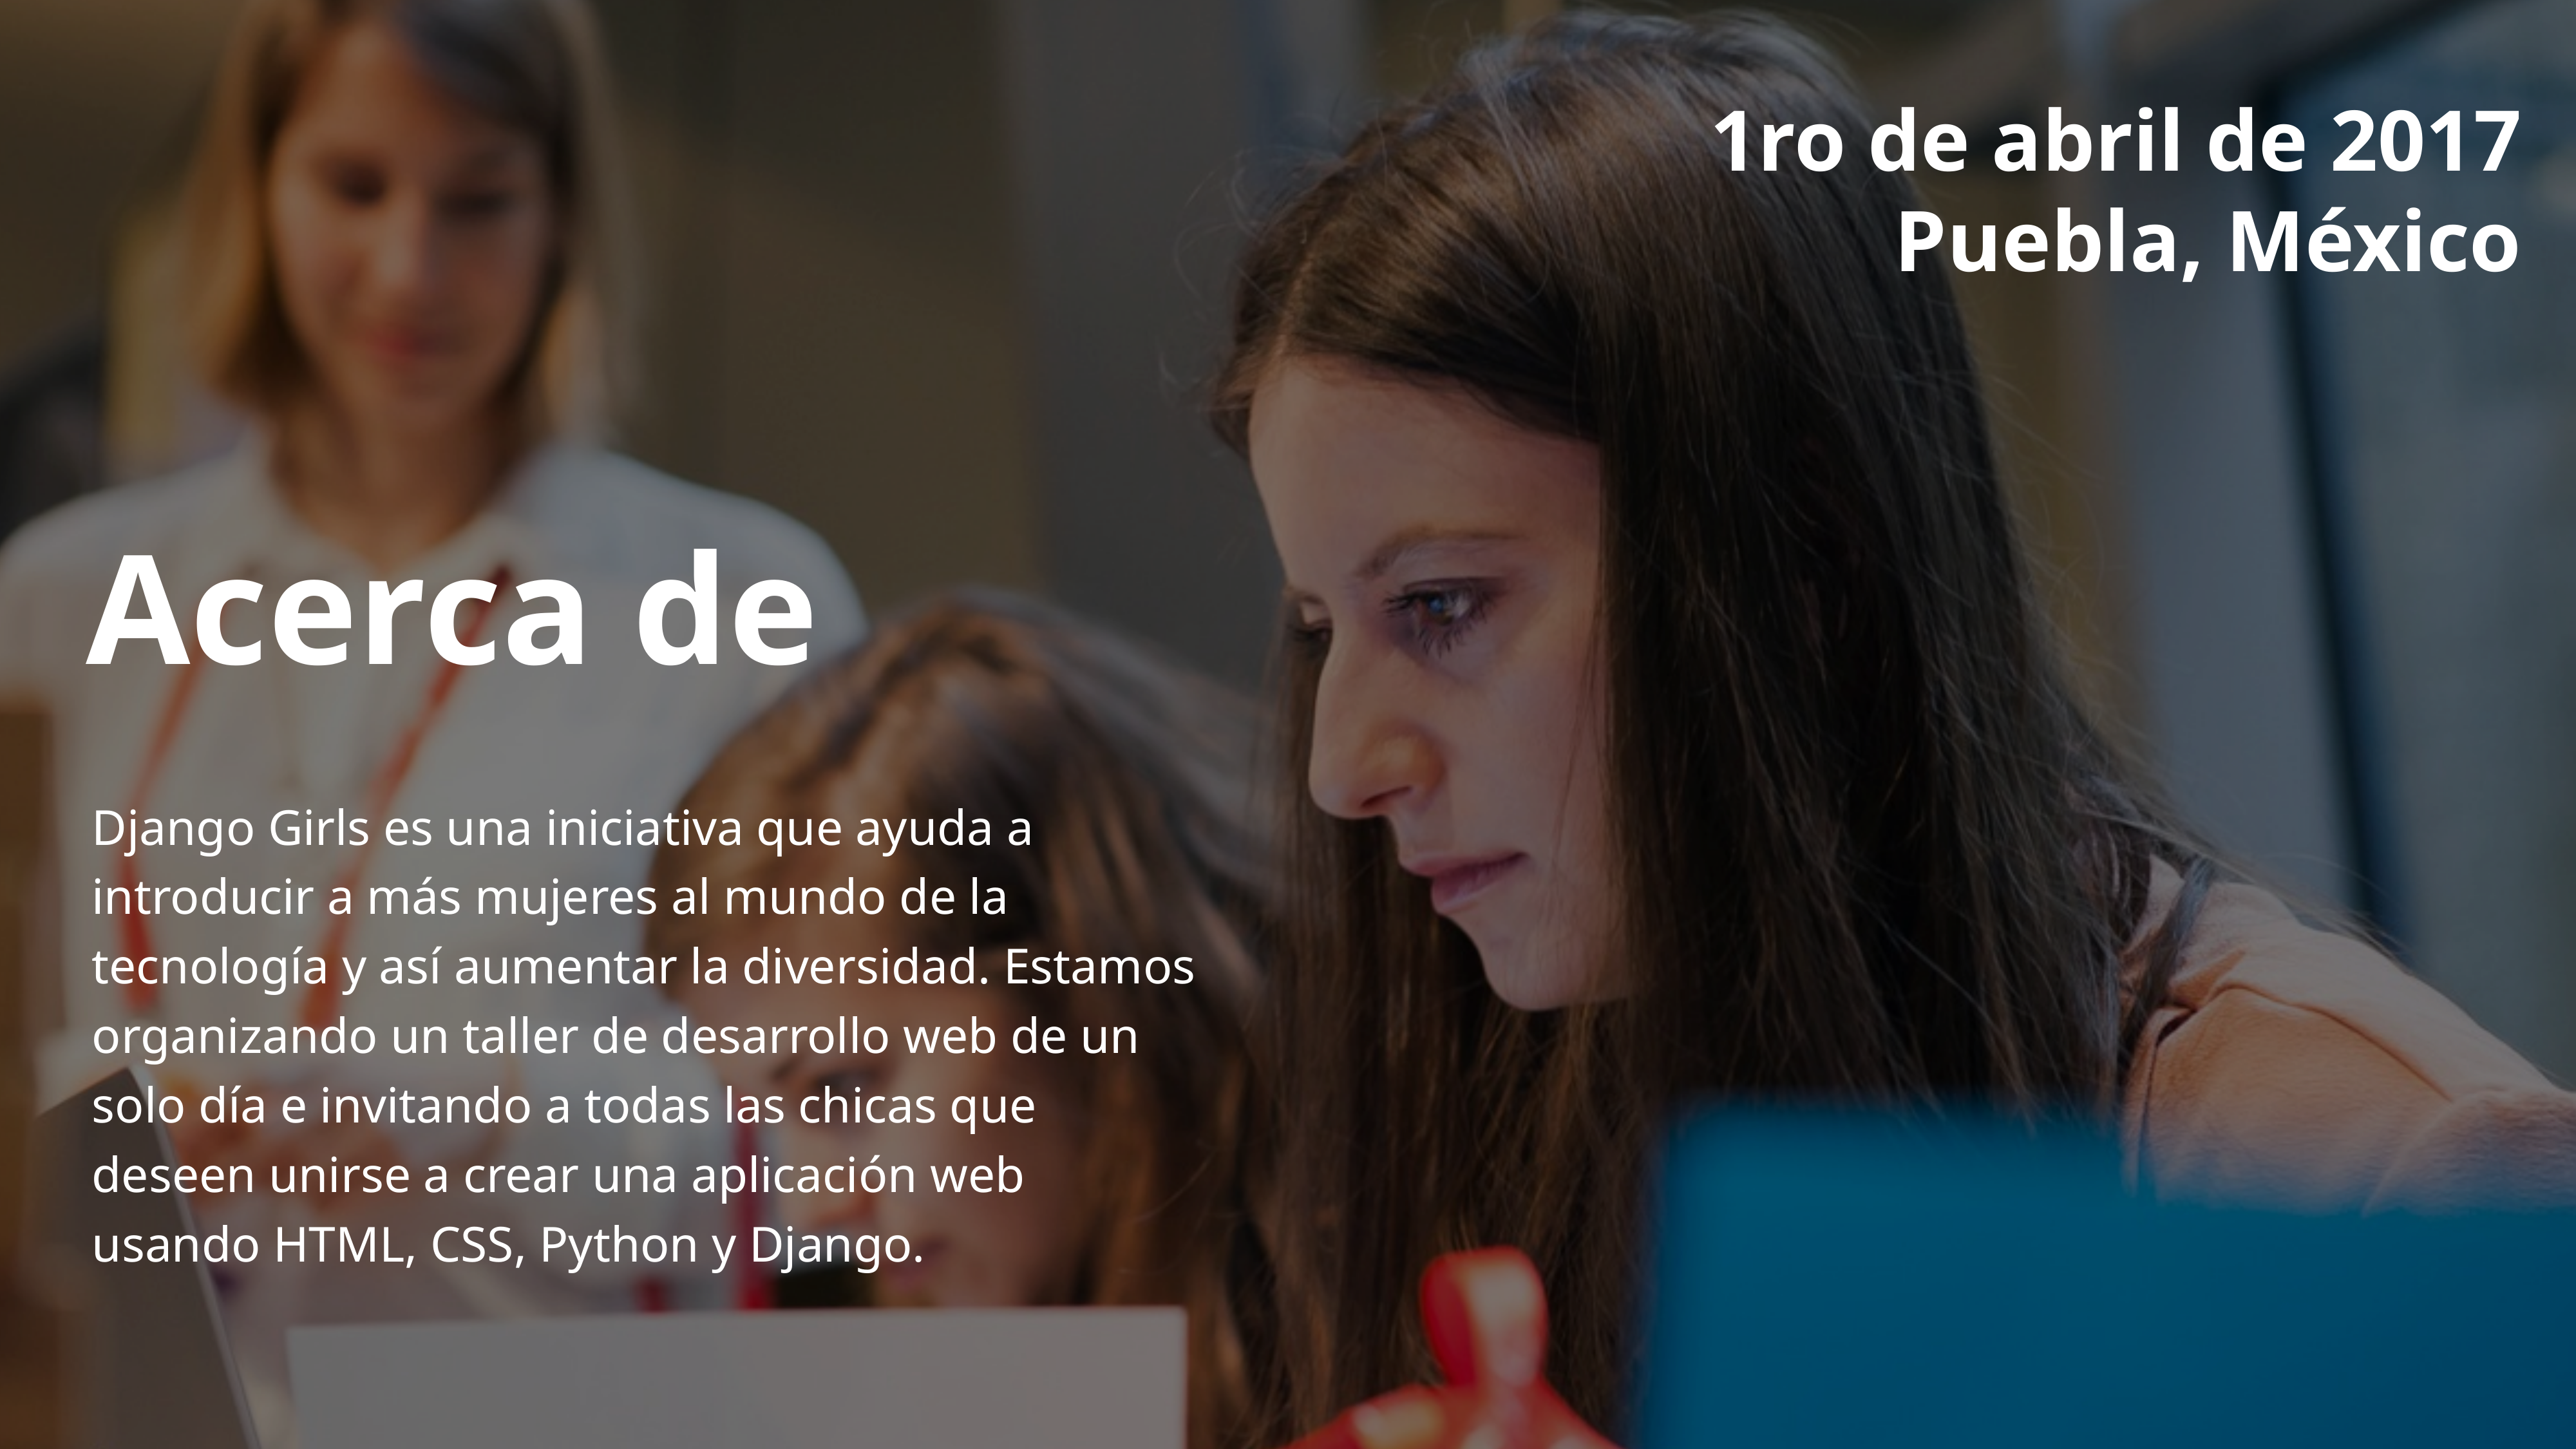

1ro de abril de 2017
Puebla, México
# Acerca de
Django Girls es una iniciativa que ayuda a introducir a más mujeres al mundo de la tecnología y así aumentar la diversidad. Estamos organizando un taller de desarrollo web de un solo día e invitando a todas las chicas que deseen unirse a crear una aplicación web usando HTML, CSS, Python y Django.